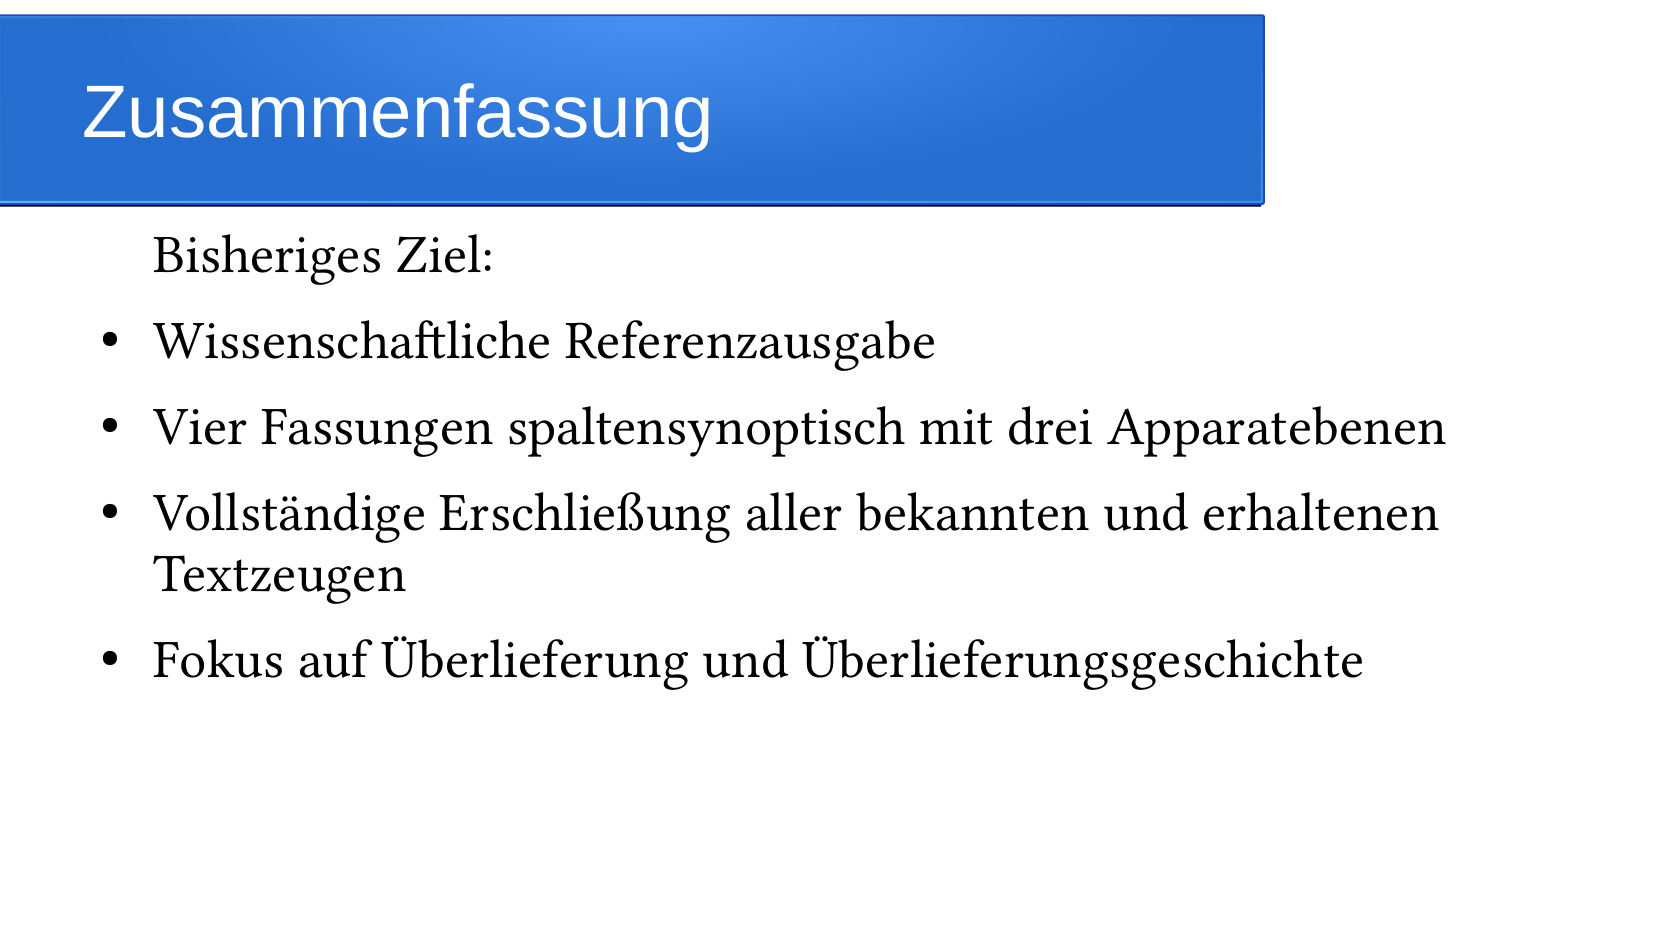

# Zusammenfassung
Bisheriges Ziel:
Wissenschaftliche Referenzausgabe
Vier Fassungen spaltensynoptisch mit drei Apparatebenen
Vollständige Erschließung aller bekannten und erhaltenen Textzeugen
Fokus auf Überlieferung und Überlieferungsgeschichte